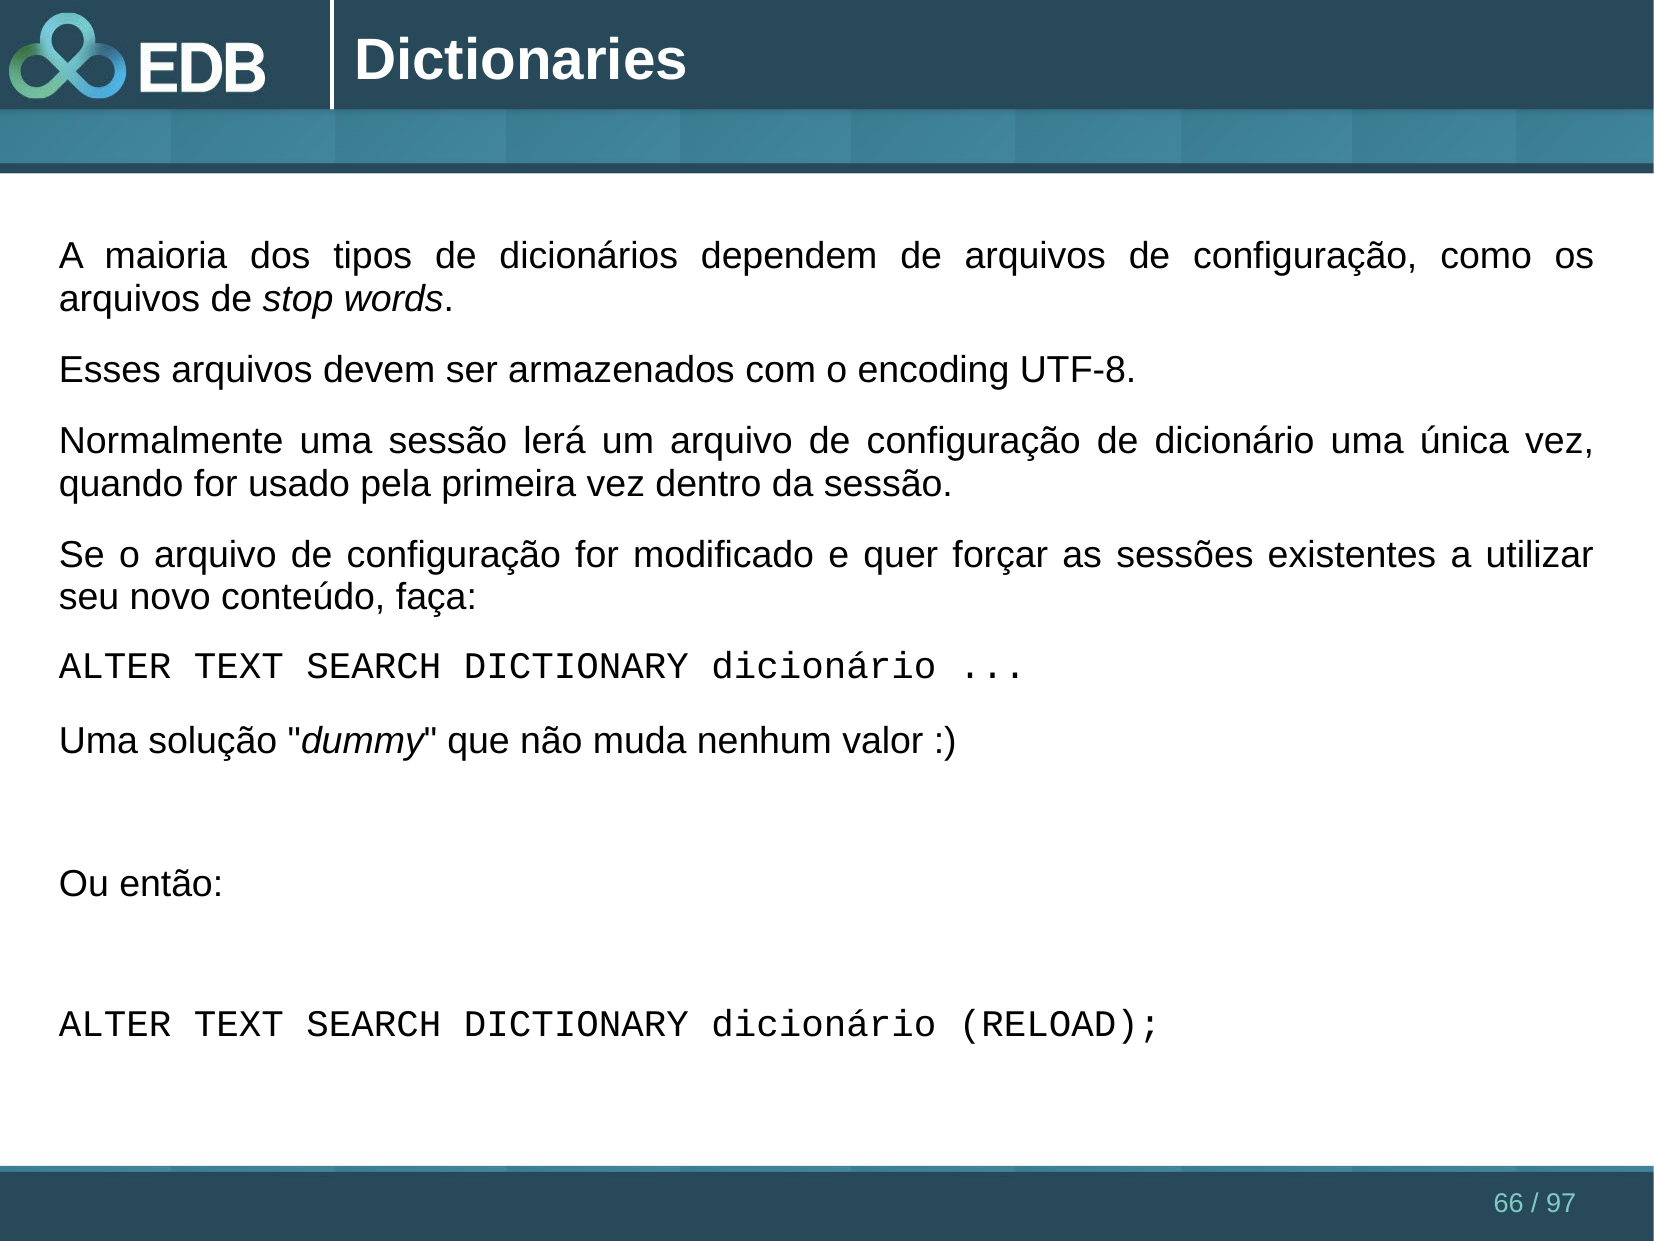

# Dictionaries
A maioria dos tipos de dicionários dependem de arquivos de configuração, como os arquivos de stop words.
Esses arquivos devem ser armazenados com o encoding UTF-8.
Normalmente uma sessão lerá um arquivo de configuração de dicionário uma única vez, quando for usado pela primeira vez dentro da sessão.
Se o arquivo de configuração for modificado e quer forçar as sessões existentes a utilizar seu novo conteúdo, faça:
ALTER TEXT SEARCH DICTIONARY dicionário ...
Uma solução "dummy" que não muda nenhum valor :)
Ou então:
ALTER TEXT SEARCH DICTIONARY dicionário (RELOAD);